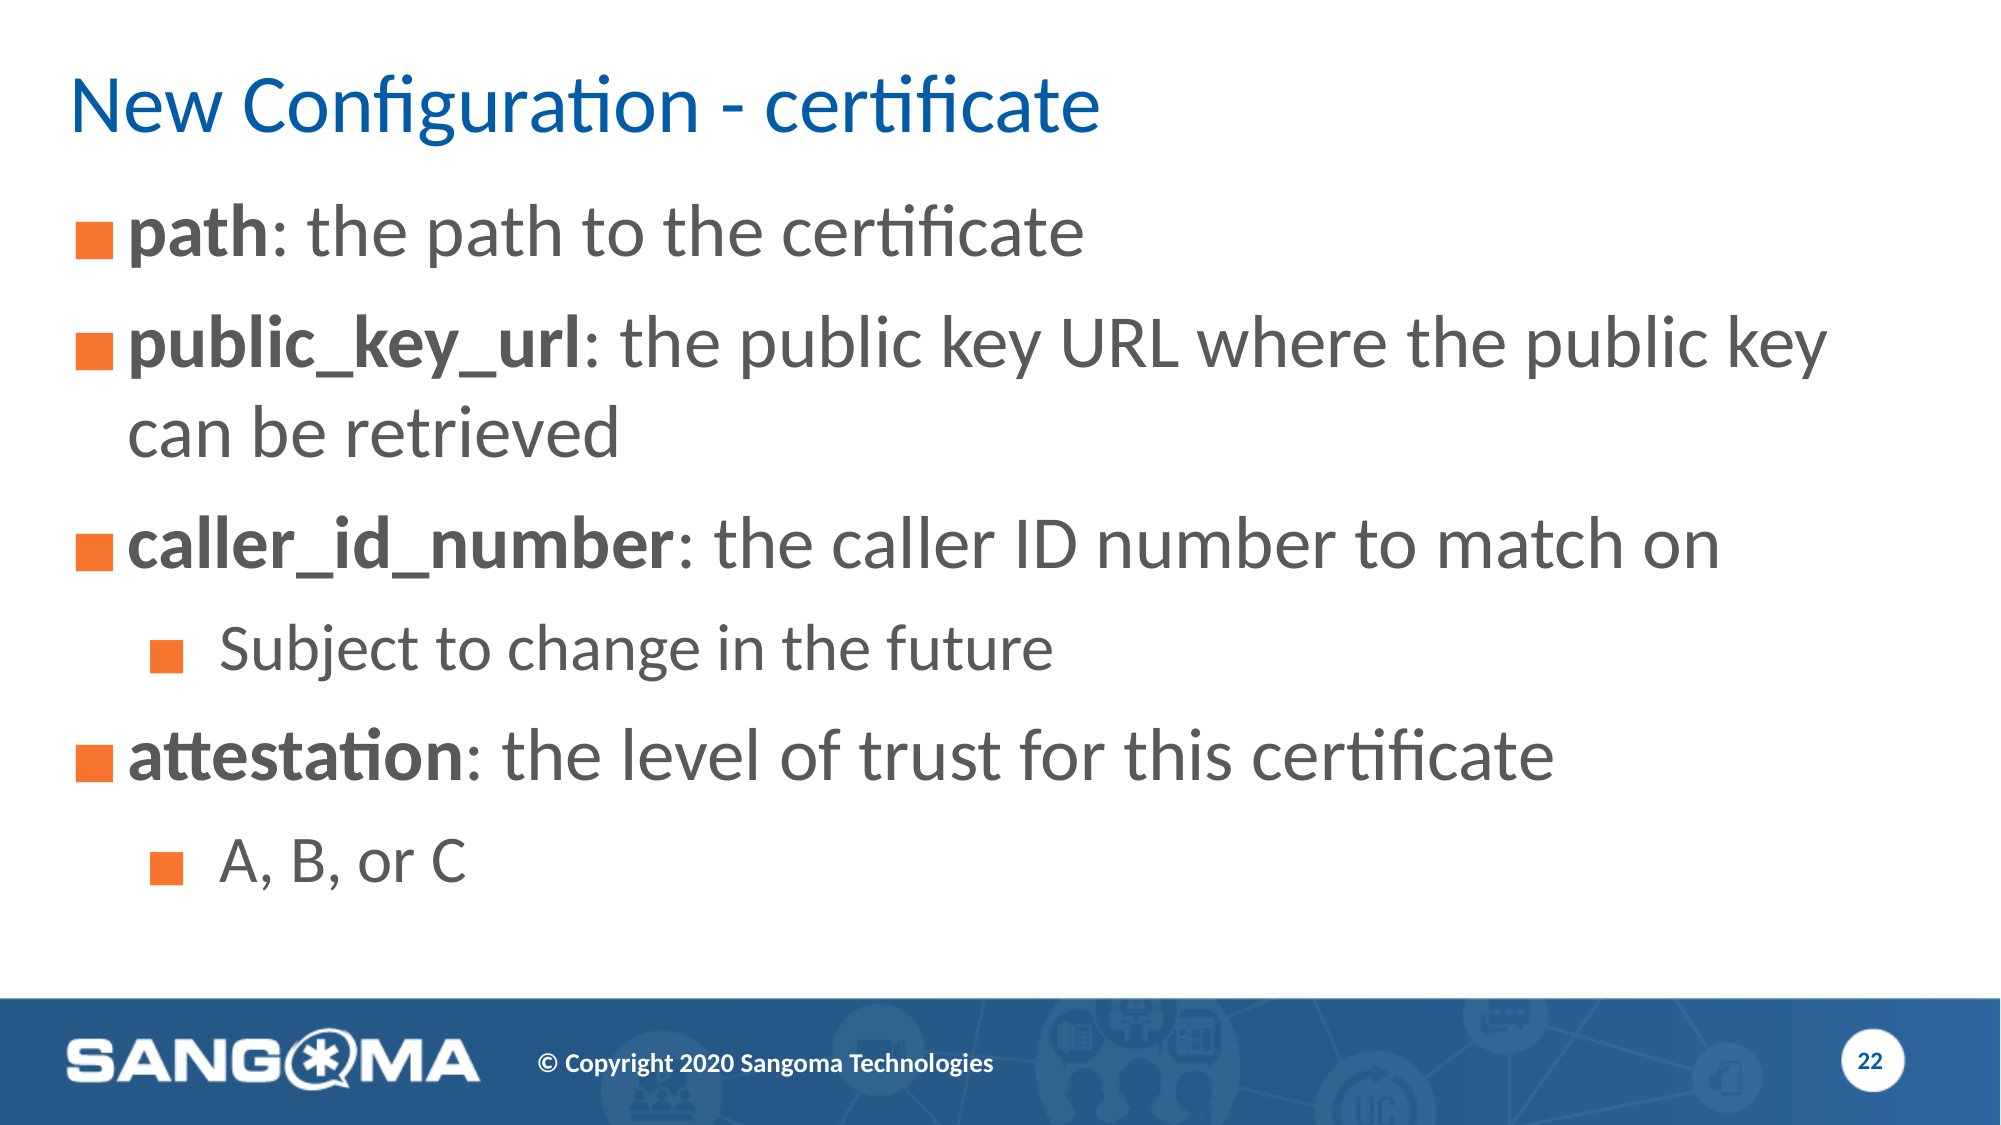

# New Configuration - certificate
path: the path to the certificate
public_key_url: the public key URL where the public key can be retrieved
caller_id_number: the caller ID number to match on
Subject to change in the future
attestation: the level of trust for this certificate
A, B, or C